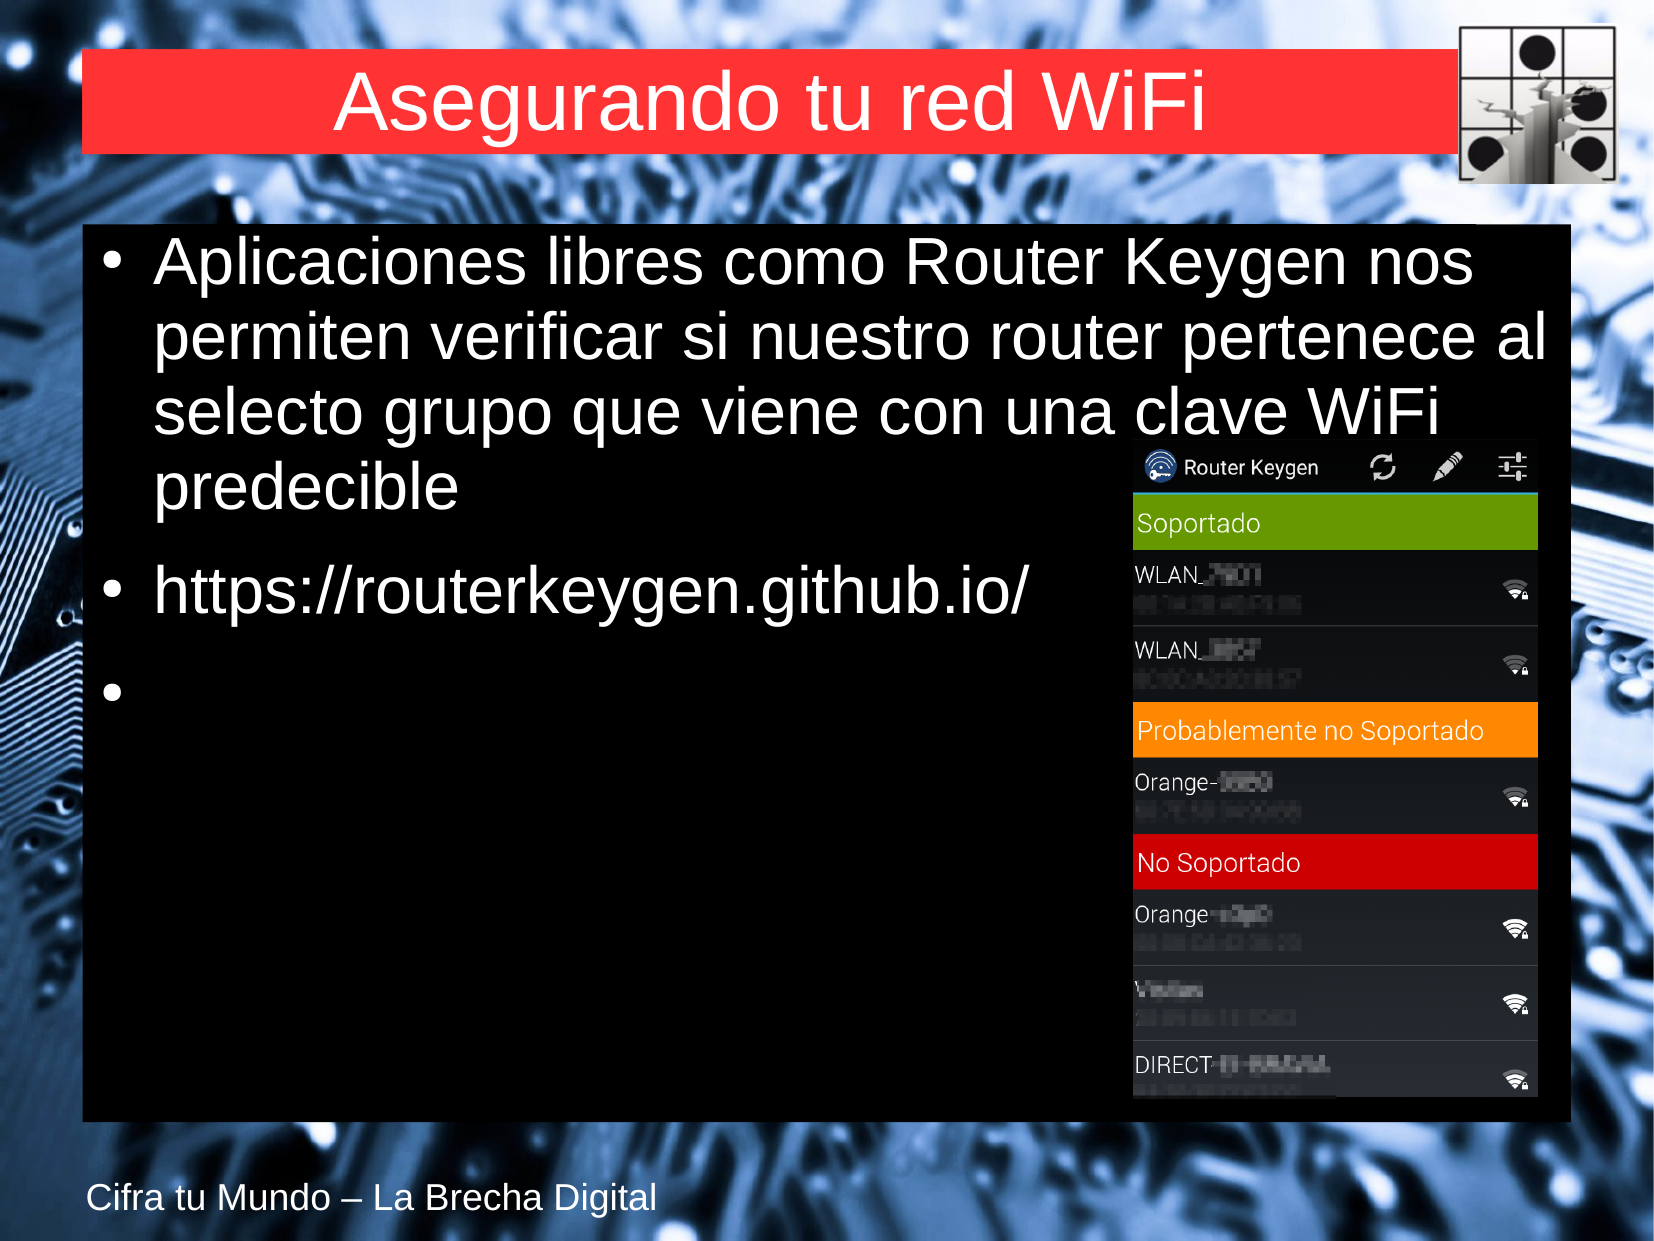

# Asegurando redes WiFi
Asegurando redes WiFi
Tráfico de datos seguro con Tor y/o VPN
Tráfico de datos seguro con Tor y/o VPN
Cifrado de archivos en la “nube”
Asegurando tu red WiFi
Aplicaciones libres como Router Keygen nos permiten verificar si nuestro router pertenece al selecto grupo que viene con una clave WiFi predecible
https://routerkeygen.github.io/
Cifra tu Mundo – La Brecha Digital